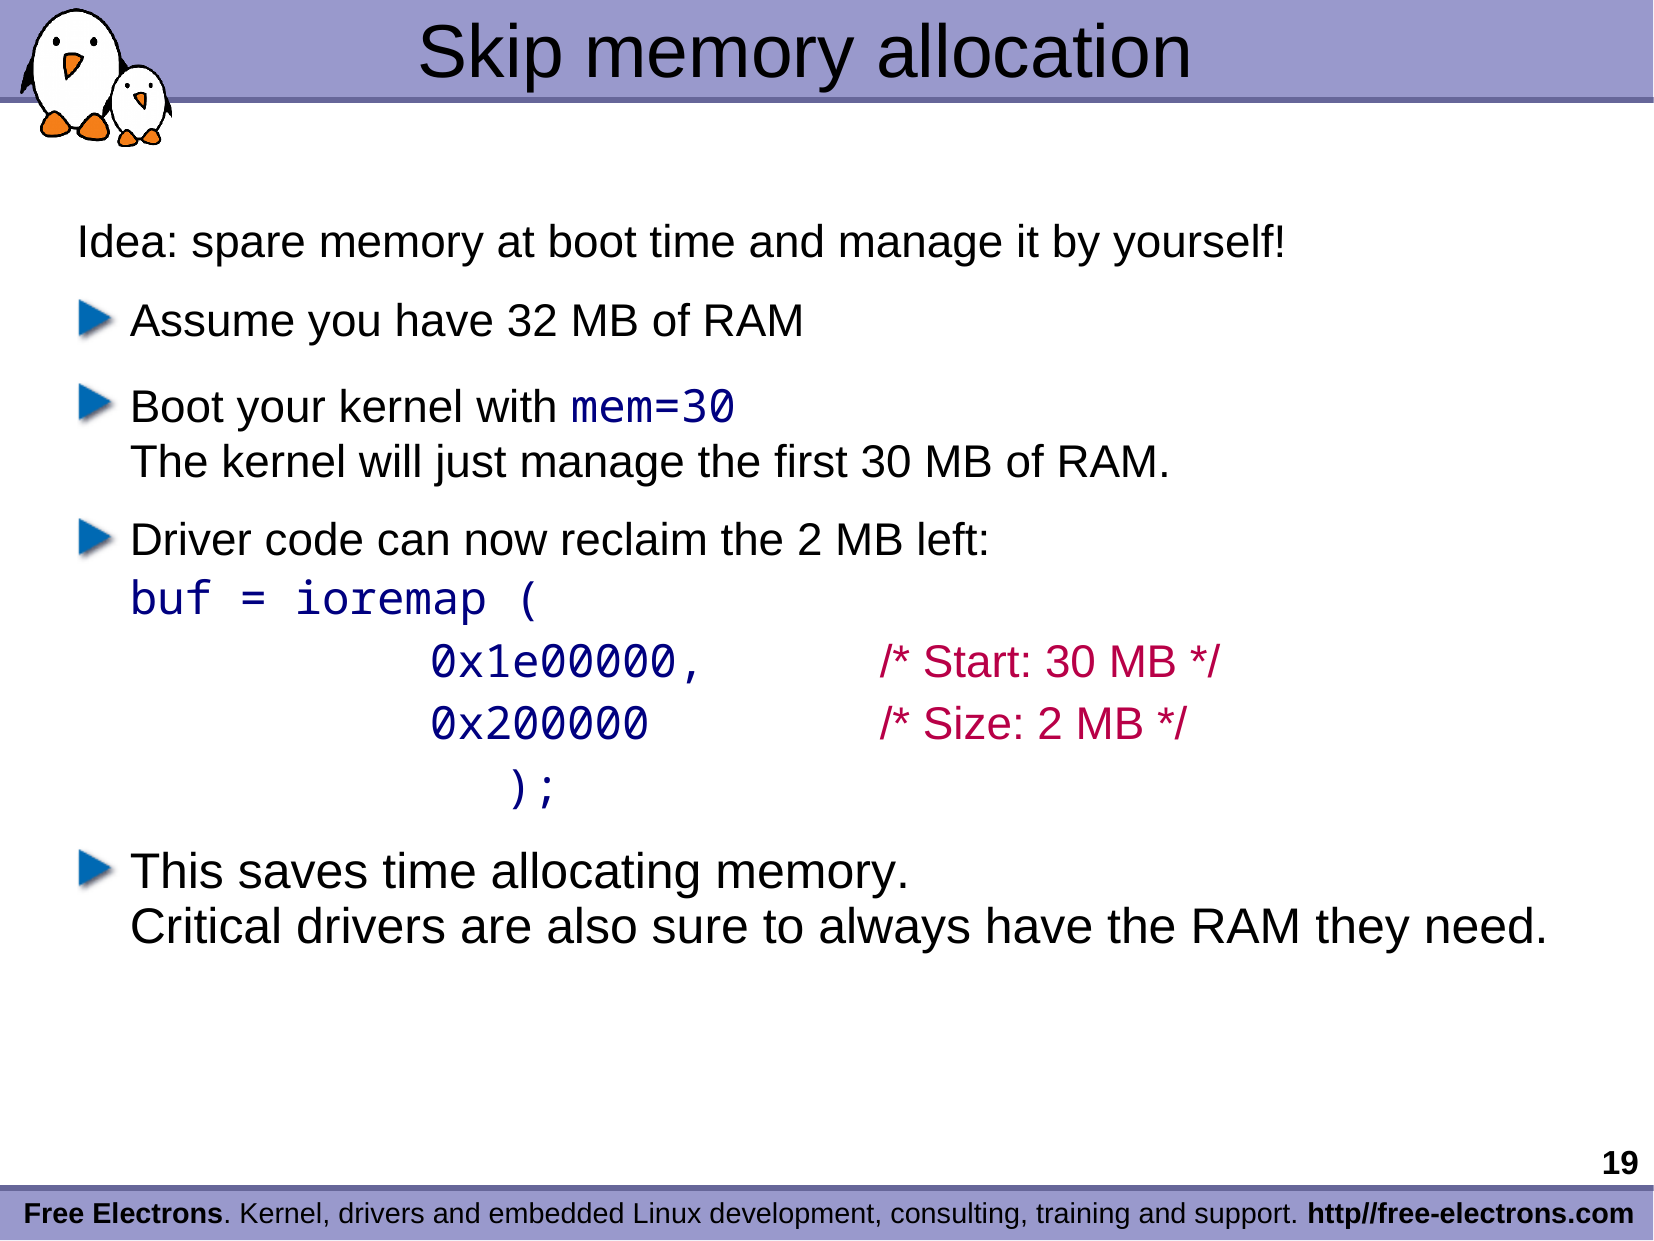

# Skip memory allocation
Idea: spare memory at boot time and manage it by yourself!
Assume you have 32 MB of RAM
Boot your kernel with mem=30
The kernel will just manage the first 30 MB of RAM.
Driver code can now reclaim the 2 MB left:
buf = ioremap (
				0x1e00000, 			/* Start: 30 MB */
				0x200000 			/* Size: 2 MB */
					);
This saves time allocating memory.
Critical drivers are also sure to always have the RAM they need.